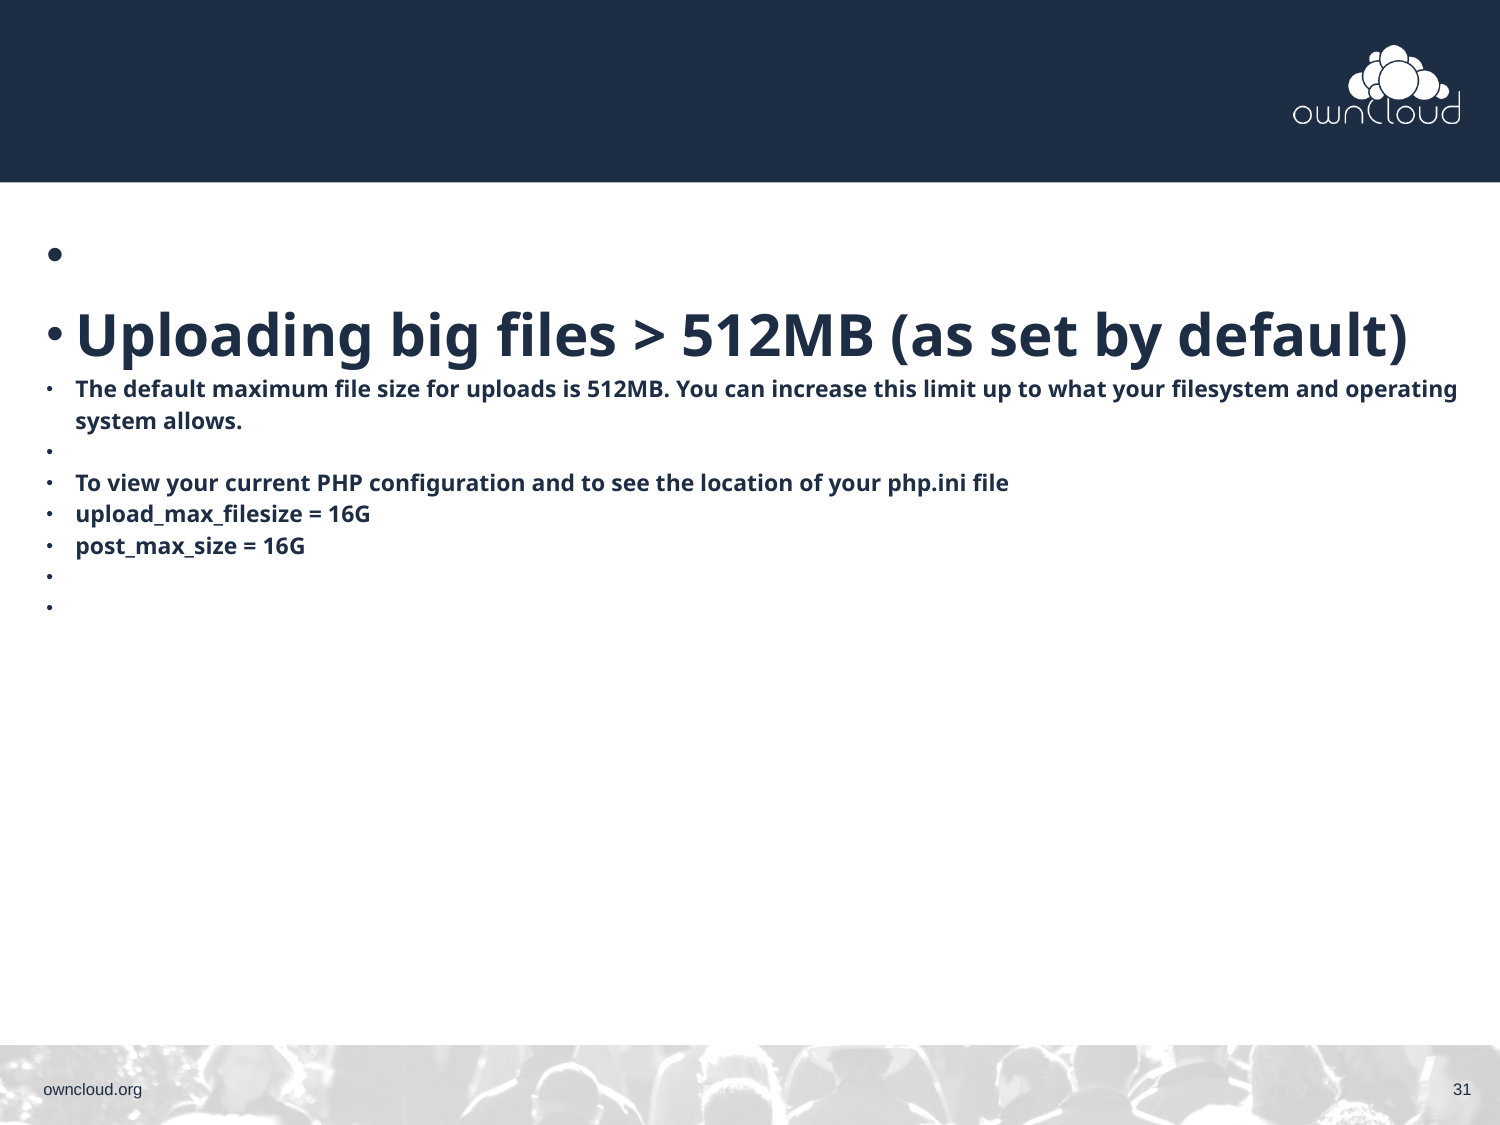

#
Uploading big files > 512MB (as set by default)
The default maximum file size for uploads is 512MB. You can increase this limit up to what your filesystem and operating system allows.
To view your current PHP configuration and to see the location of your php.ini file
upload_max_filesize = 16G
post_max_size = 16G